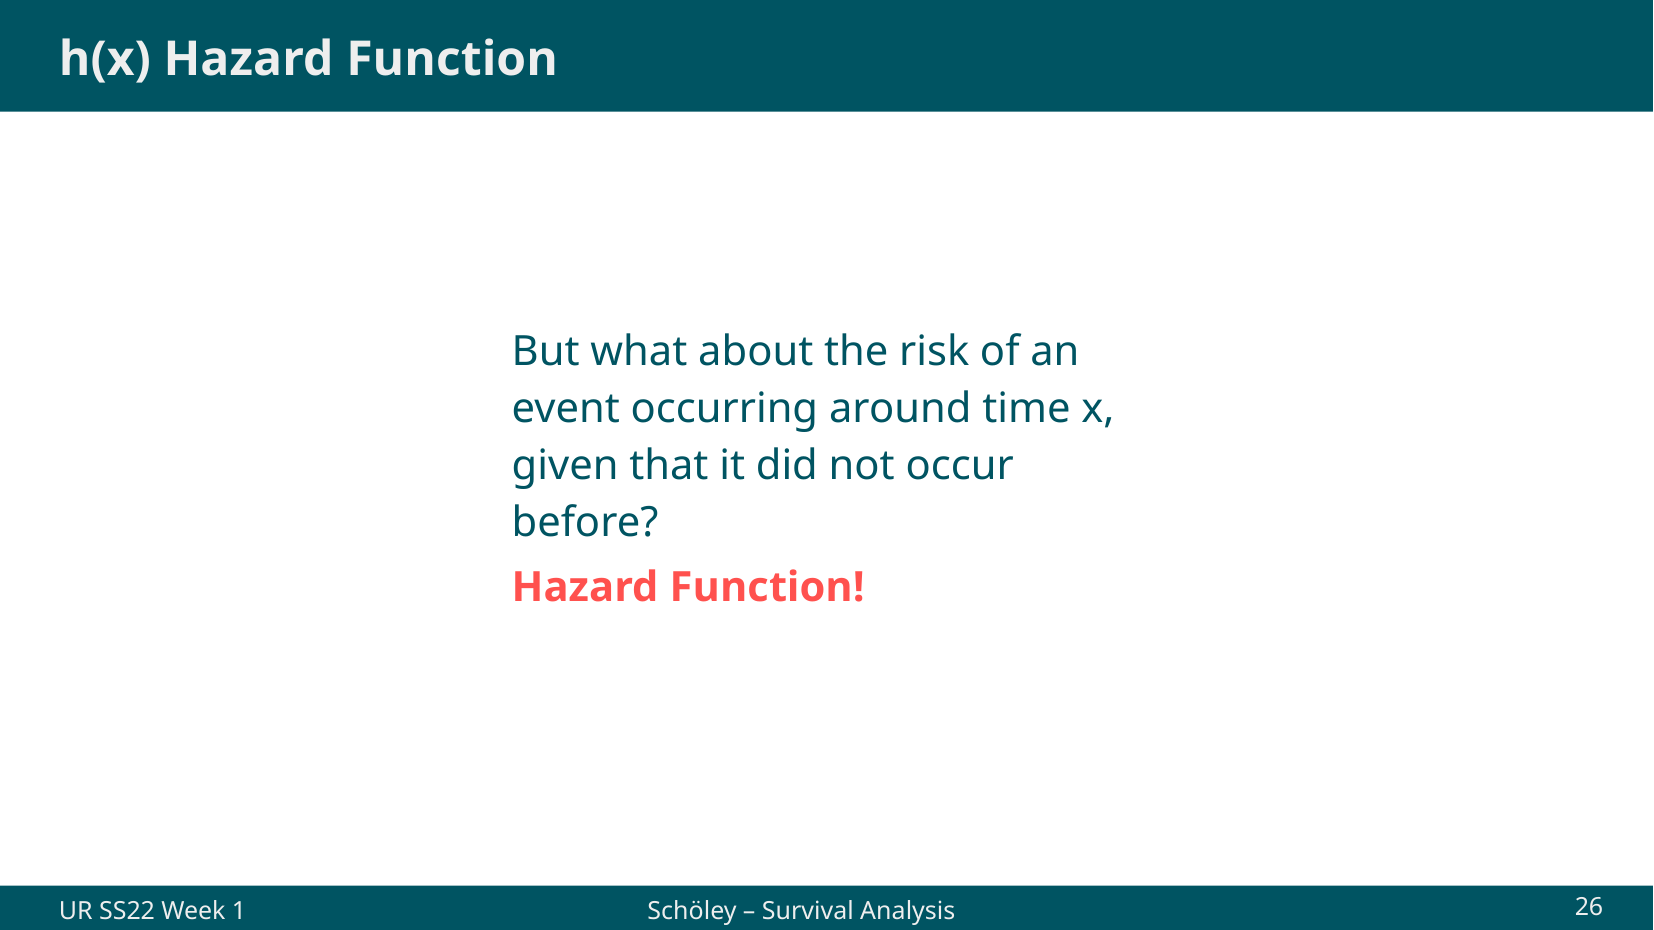

# h(x) Hazard Function
But what about the risk of an event occurring around time x, given that it did not occur before?
Hazard Function!
26
UR SS22 Week 1
Schöley – Survival Analysis